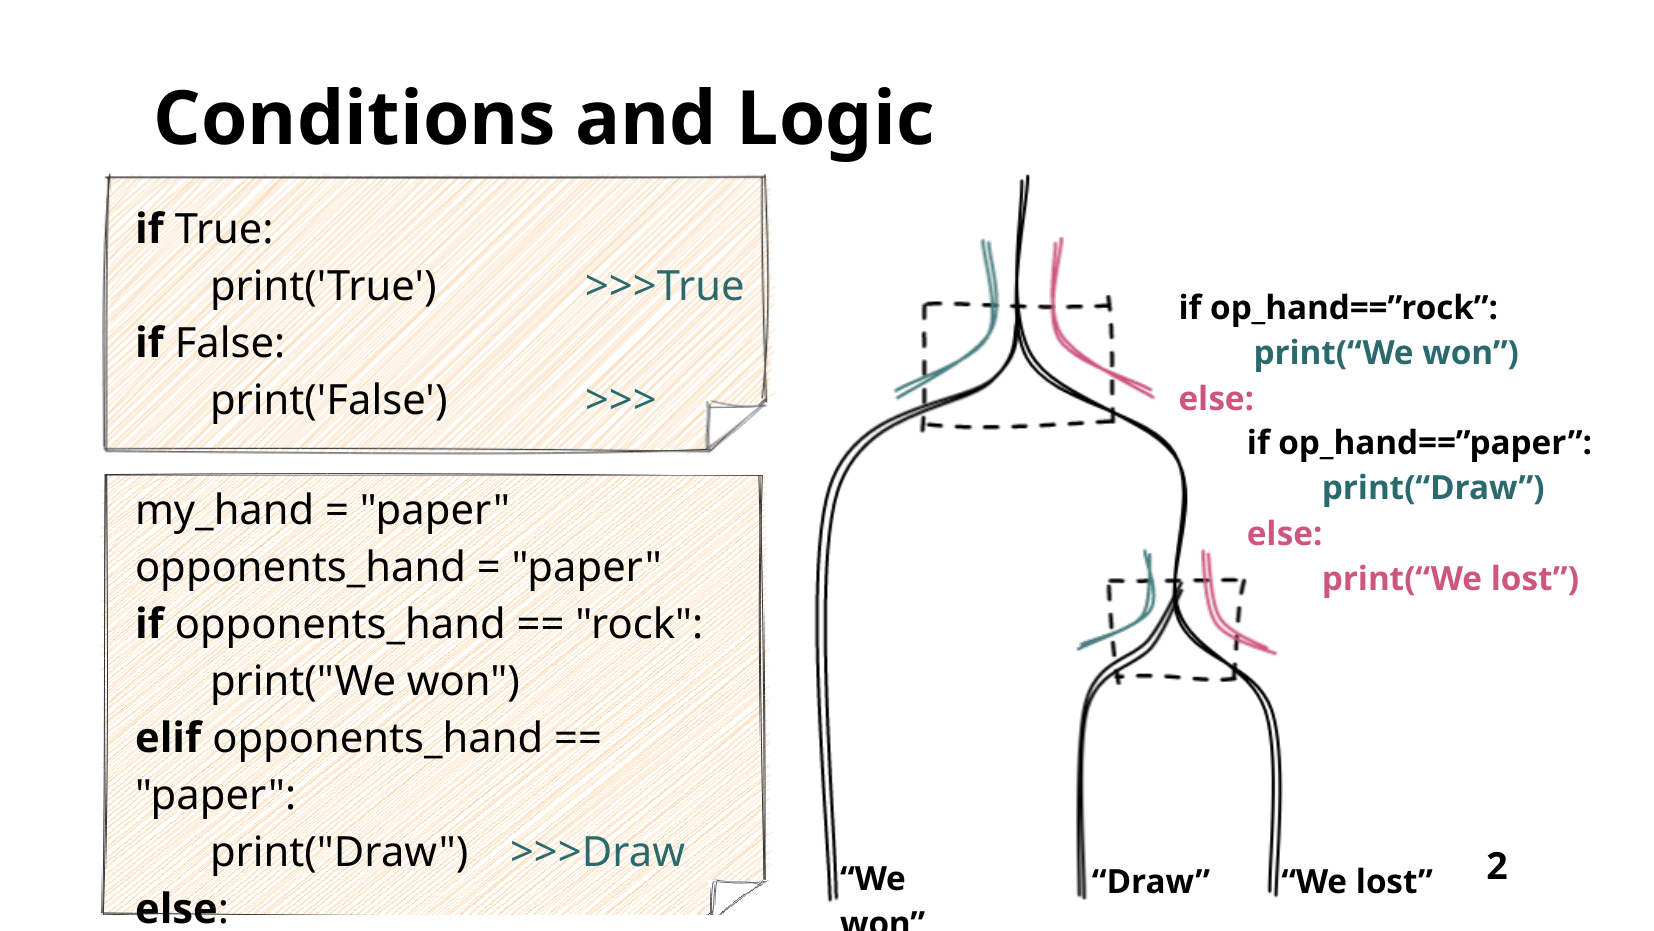

# Conditions and Logic
if True:
	print('True') 		>>>True
if False:
	print('False')		>>>
if op_hand==”rock”:
	print(“We won”)
else:
if op_hand==”paper”:
	print(“Draw”)
else:
	print(“We lost”)
my_hand = "paper"
opponents_hand = "paper"
if opponents_hand == "rock":
	print("We won")
elif opponents_hand == "paper":
	print("Draw")	>>>Draw
else:
	print("We lost")
“We won”
“Draw”
“We lost”